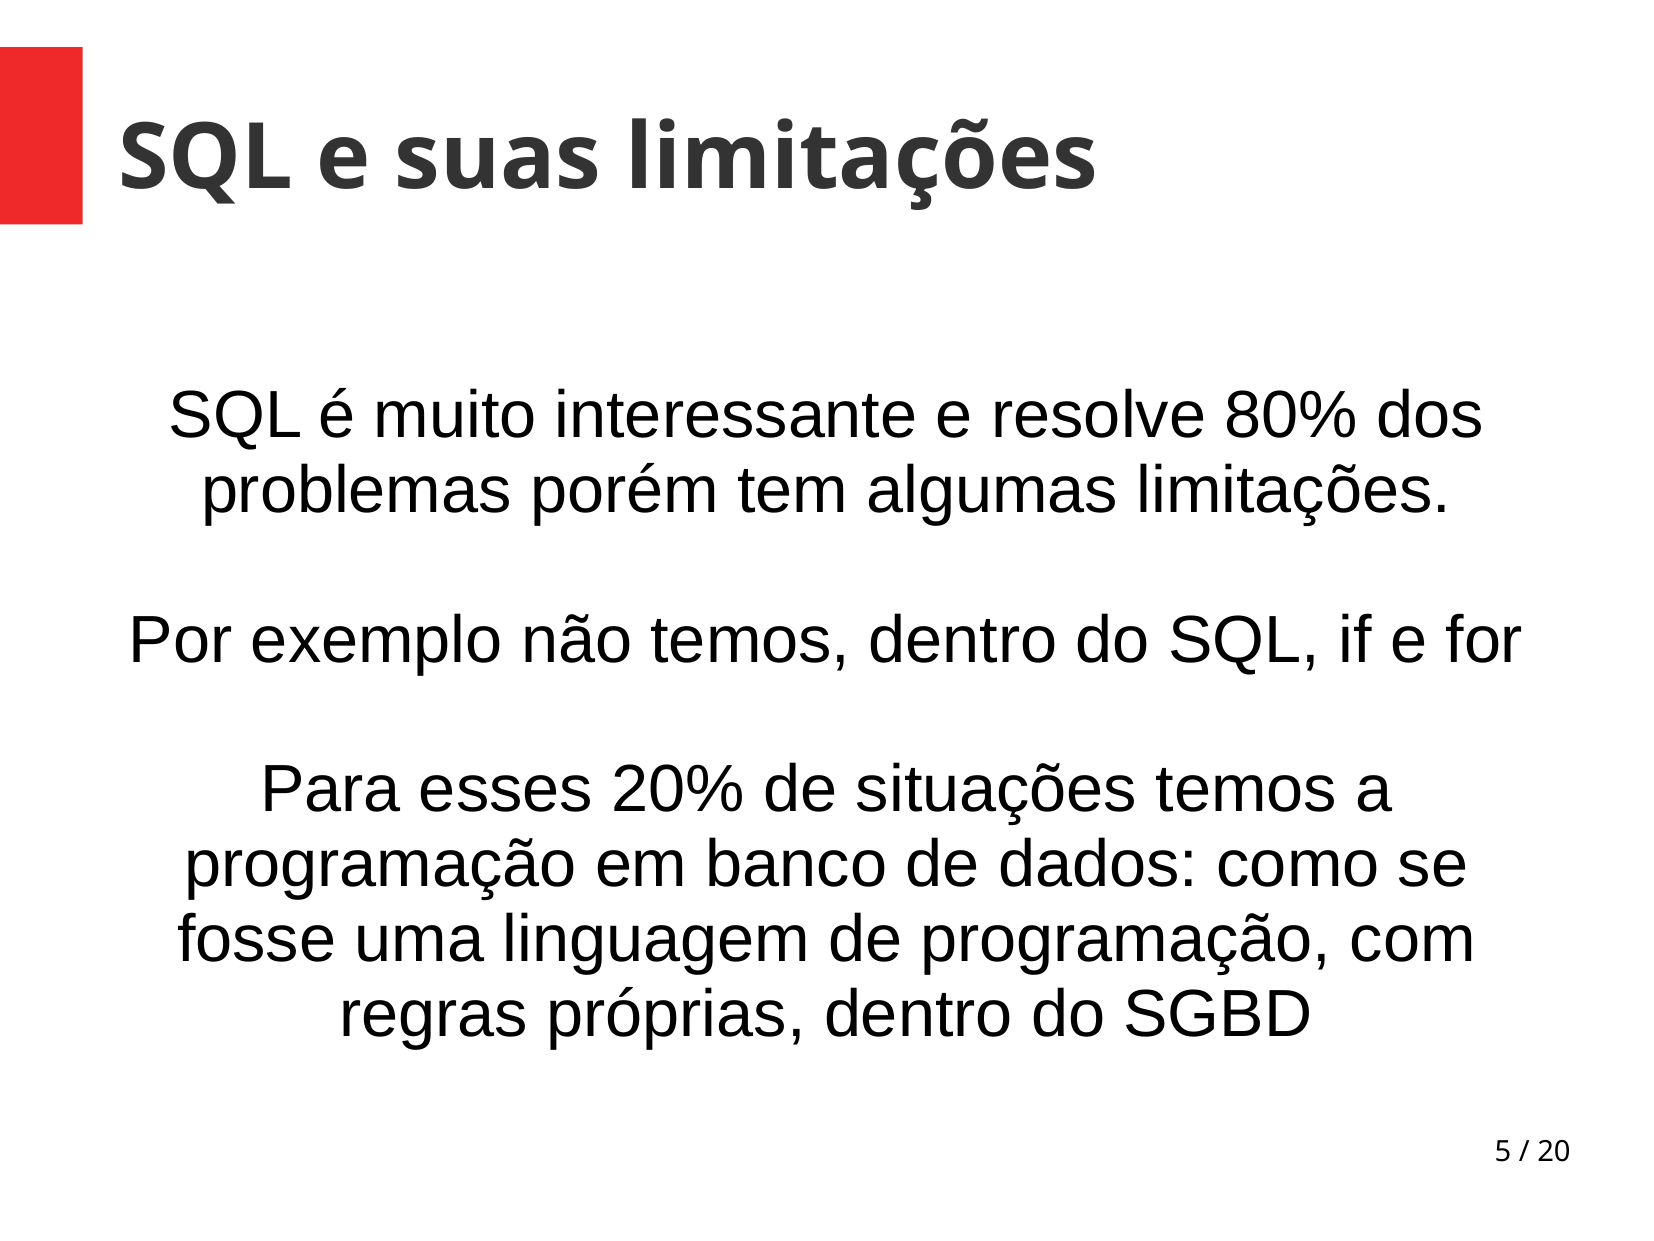

# SQL e suas limitações
SQL é muito interessante e resolve 80% dos problemas porém tem algumas limitações.
Por exemplo não temos, dentro do SQL, if e for
Para esses 20% de situações temos a programação em banco de dados: como se fosse uma linguagem de programação, com regras próprias, dentro do SGBD
5